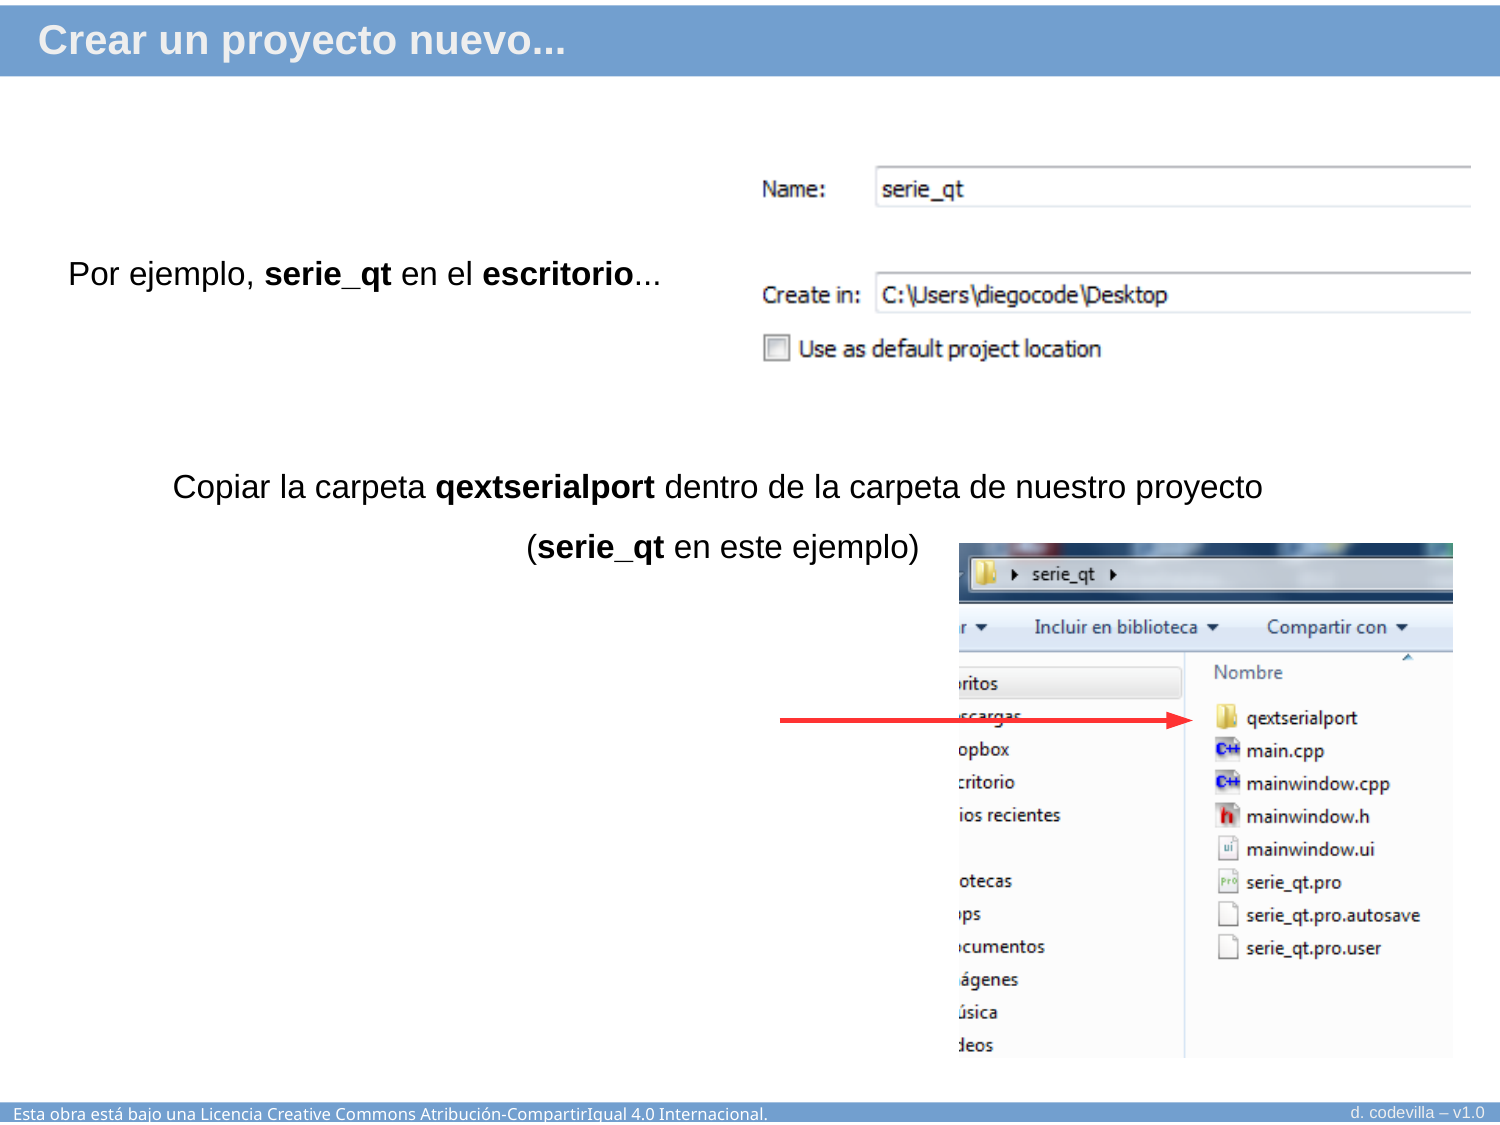

Crear un proyecto nuevo...
Por ejemplo, serie_qt en el escritorio...
Copiar la carpeta qextserialport dentro de la carpeta de nuestro proyecto
 (serie_qt en este ejemplo)